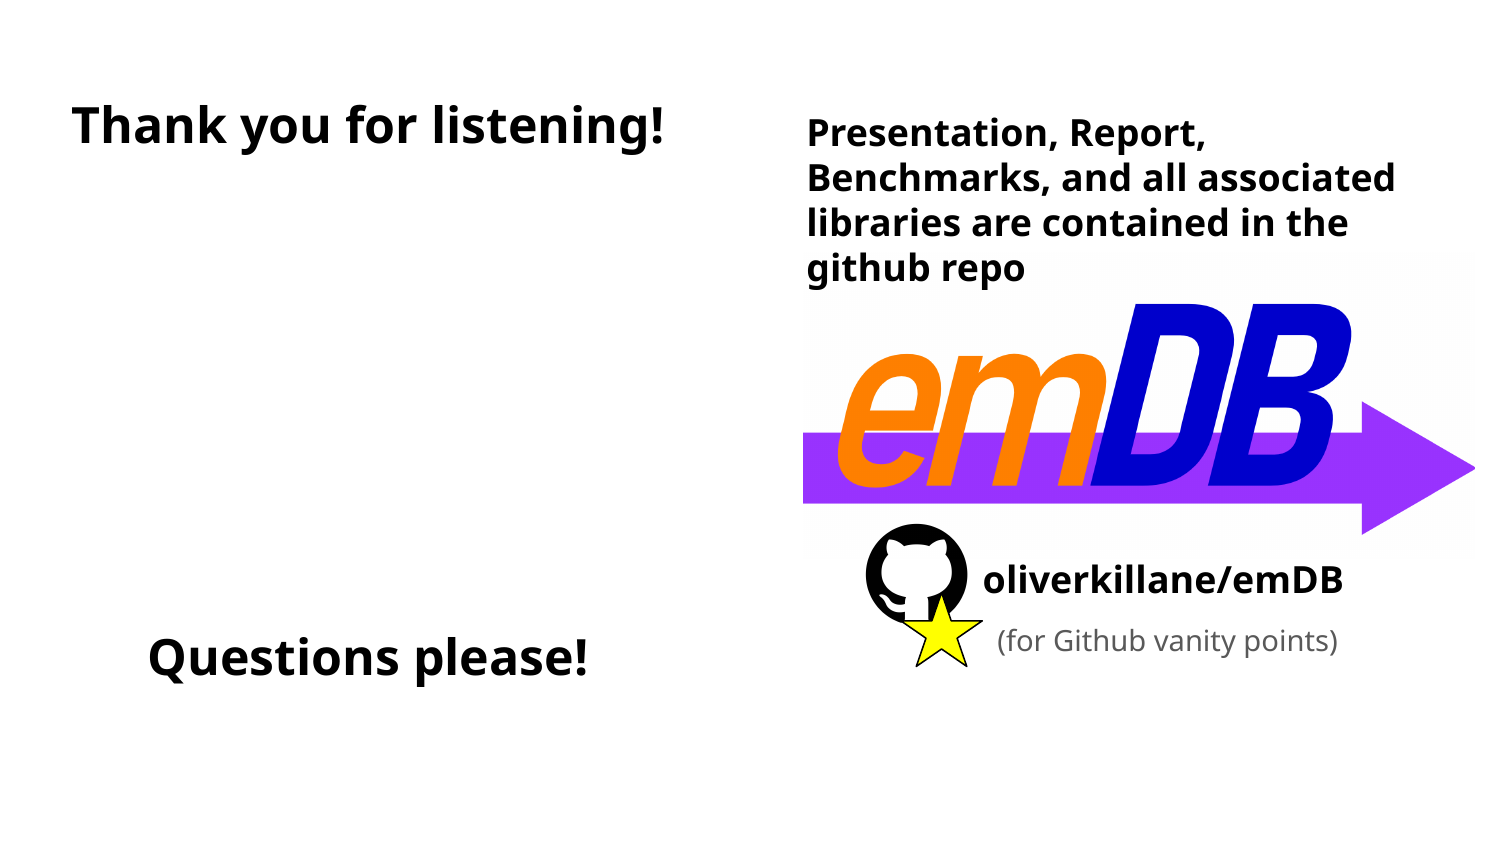

Thank you for listening!
Presentation, Report, Benchmarks, and all associated libraries are contained in the github repo
oliverkillane/emDB
Questions please!
(for Github vanity points)